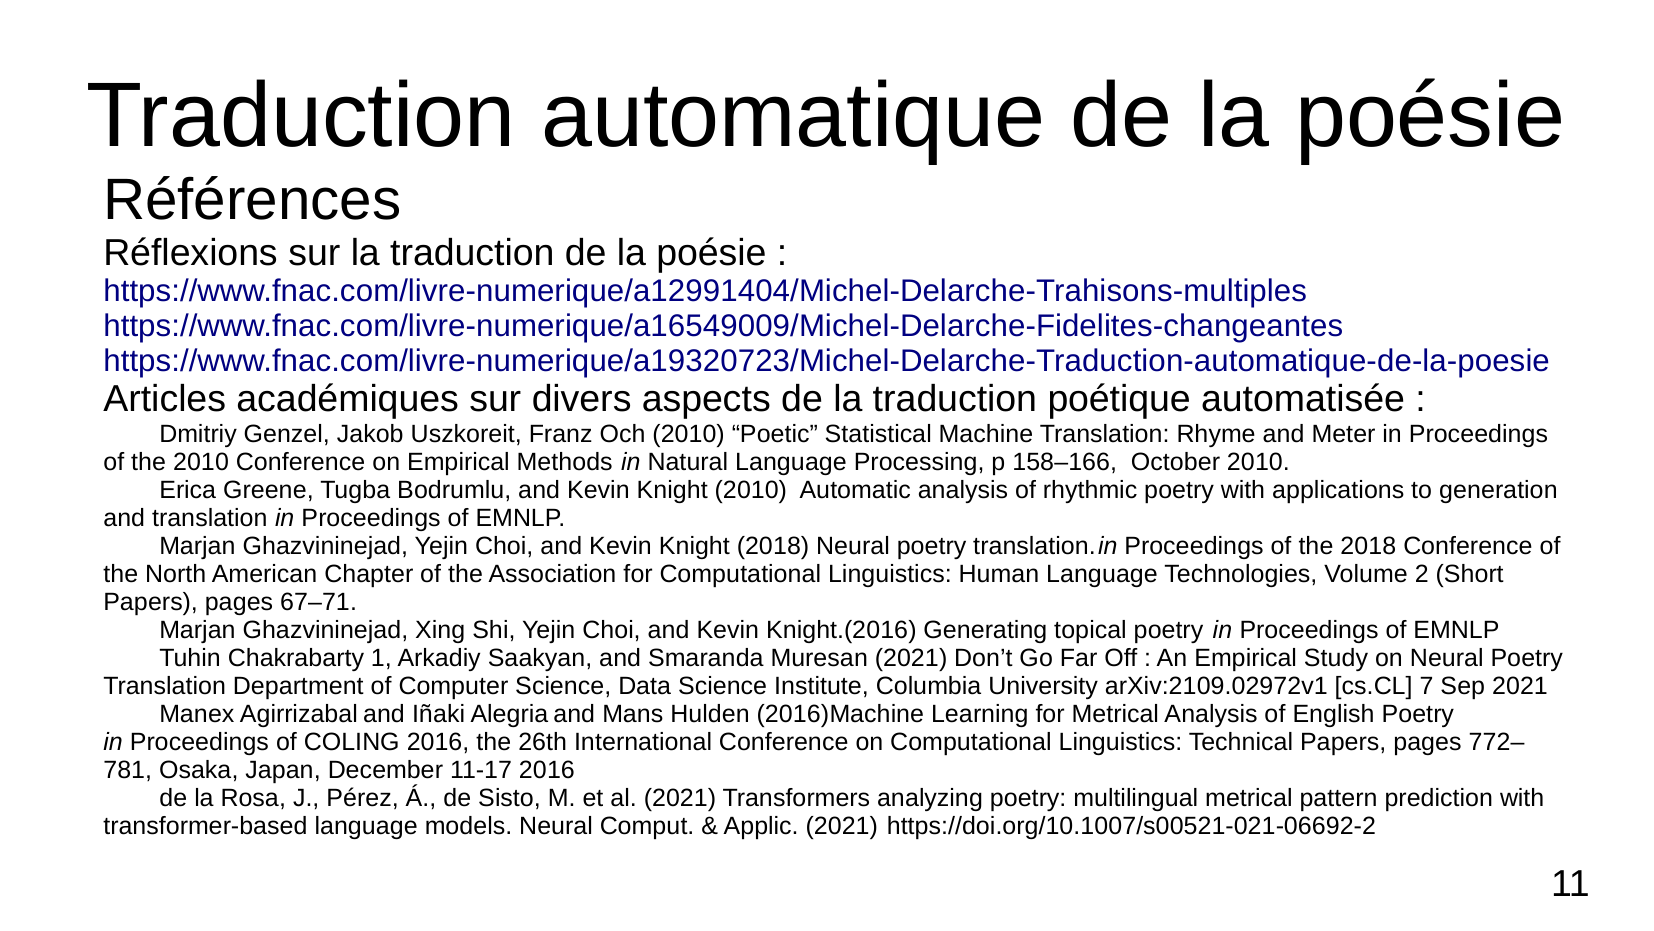

# Traduction automatique de la poésie
Références
Réflexions sur la traduction de la poésie :
https://www.fnac.com/livre-numerique/a12991404/Michel-Delarche-Trahisons-multiples
https://www.fnac.com/livre-numerique/a16549009/Michel-Delarche-Fidelites-changeantes
https://www.fnac.com/livre-numerique/a19320723/Michel-Delarche-Traduction-automatique-de-la-poesie
Articles académiques sur divers aspects de la traduction poétique automatisée :
 Dmitriy Genzel, Jakob Uszkoreit, Franz Och (2010) “Poetic” Statistical Machine Translation: Rhyme and Meter in Proceedings of the 2010 Conference on Empirical Methods in Natural Language Processing, p 158–166, October 2010.
 Erica Greene, Tugba Bodrumlu, and Kevin Knight (2010) Automatic analysis of rhythmic poetry with applications to generation and translation in Proceedings of EMNLP.
 Marjan Ghazvininejad, Yejin Choi, and Kevin Knight (2018) Neural poetry translation.in Proceedings of the 2018 Conference of the North American Chapter of the Association for Computational Linguistics: Human Language Technologies, Volume 2 (Short Papers), pages 67–71.
 Marjan Ghazvininejad, Xing Shi, Yejin Choi, and Kevin Knight.(2016) Generating topical poetry in Proceedings of EMNLP
 Tuhin Chakrabarty 1, Arkadiy Saakyan, and Smaranda Muresan (2021) Don’t Go Far Off : An Empirical Study on Neural Poetry Translation Department of Computer Science, Data Science Institute, Columbia University arXiv:2109.02972v1 [cs.CL] 7 Sep 2021
 Manex Agirrizabal and Iñaki Alegria and Mans Hulden (2016)Machine Learning for Metrical Analysis of English Poetry
in Proceedings of COLING 2016, the 26th International Conference on Computational Linguistics: Technical Papers, pages 772–781, Osaka, Japan, December 11-17 2016
 de la Rosa, J., Pérez, Á., de Sisto, M. et al. (2021) Transformers analyzing poetry: multilingual metrical pattern prediction with transformer-based language models. Neural Comput. & Applic. (2021) https://doi.org/10.1007/s00521-021-06692-2